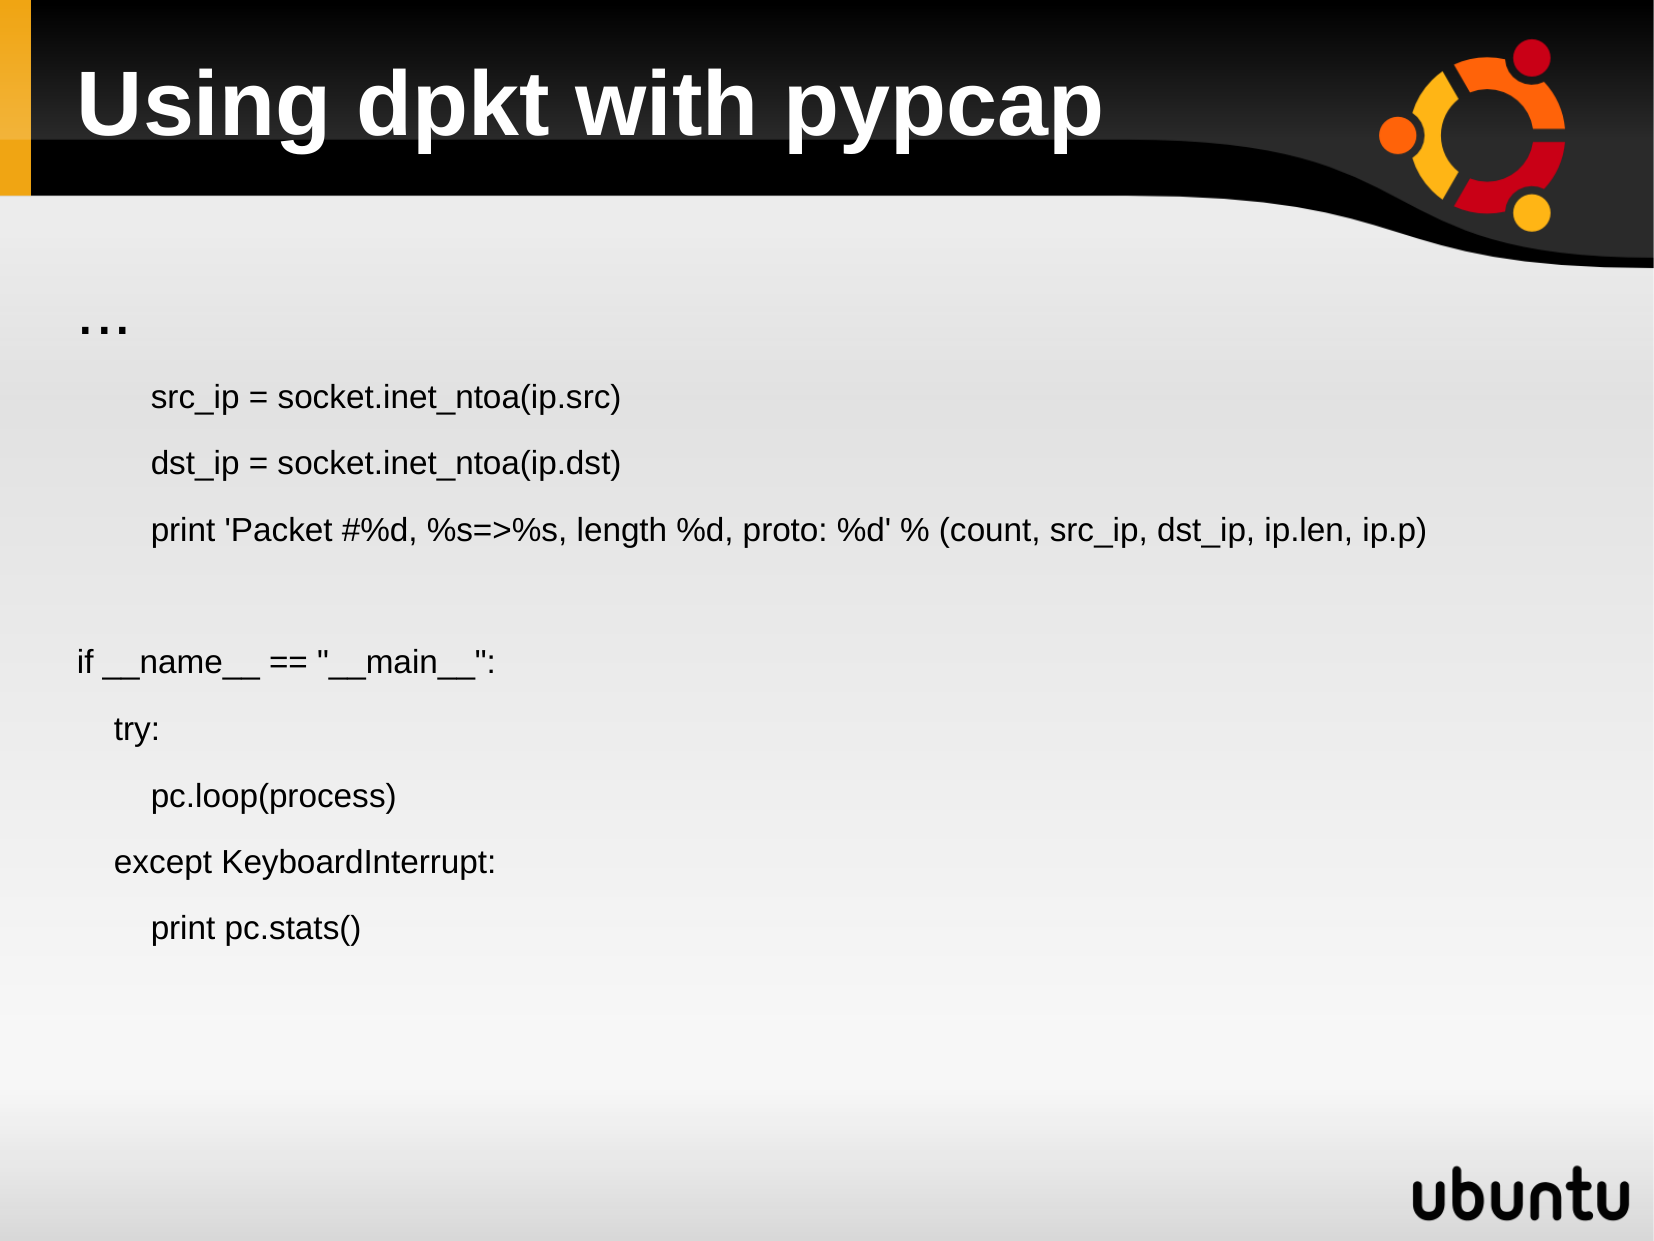

# Using dpkt with pypcap
...
 src_ip = socket.inet_ntoa(ip.src)
 dst_ip = socket.inet_ntoa(ip.dst)
 print 'Packet #%d, %s=>%s, length %d, proto: %d' % (count, src_ip, dst_ip, ip.len, ip.p)
if __name__ == "__main__":
 try:
 pc.loop(process)
 except KeyboardInterrupt:
 print pc.stats()